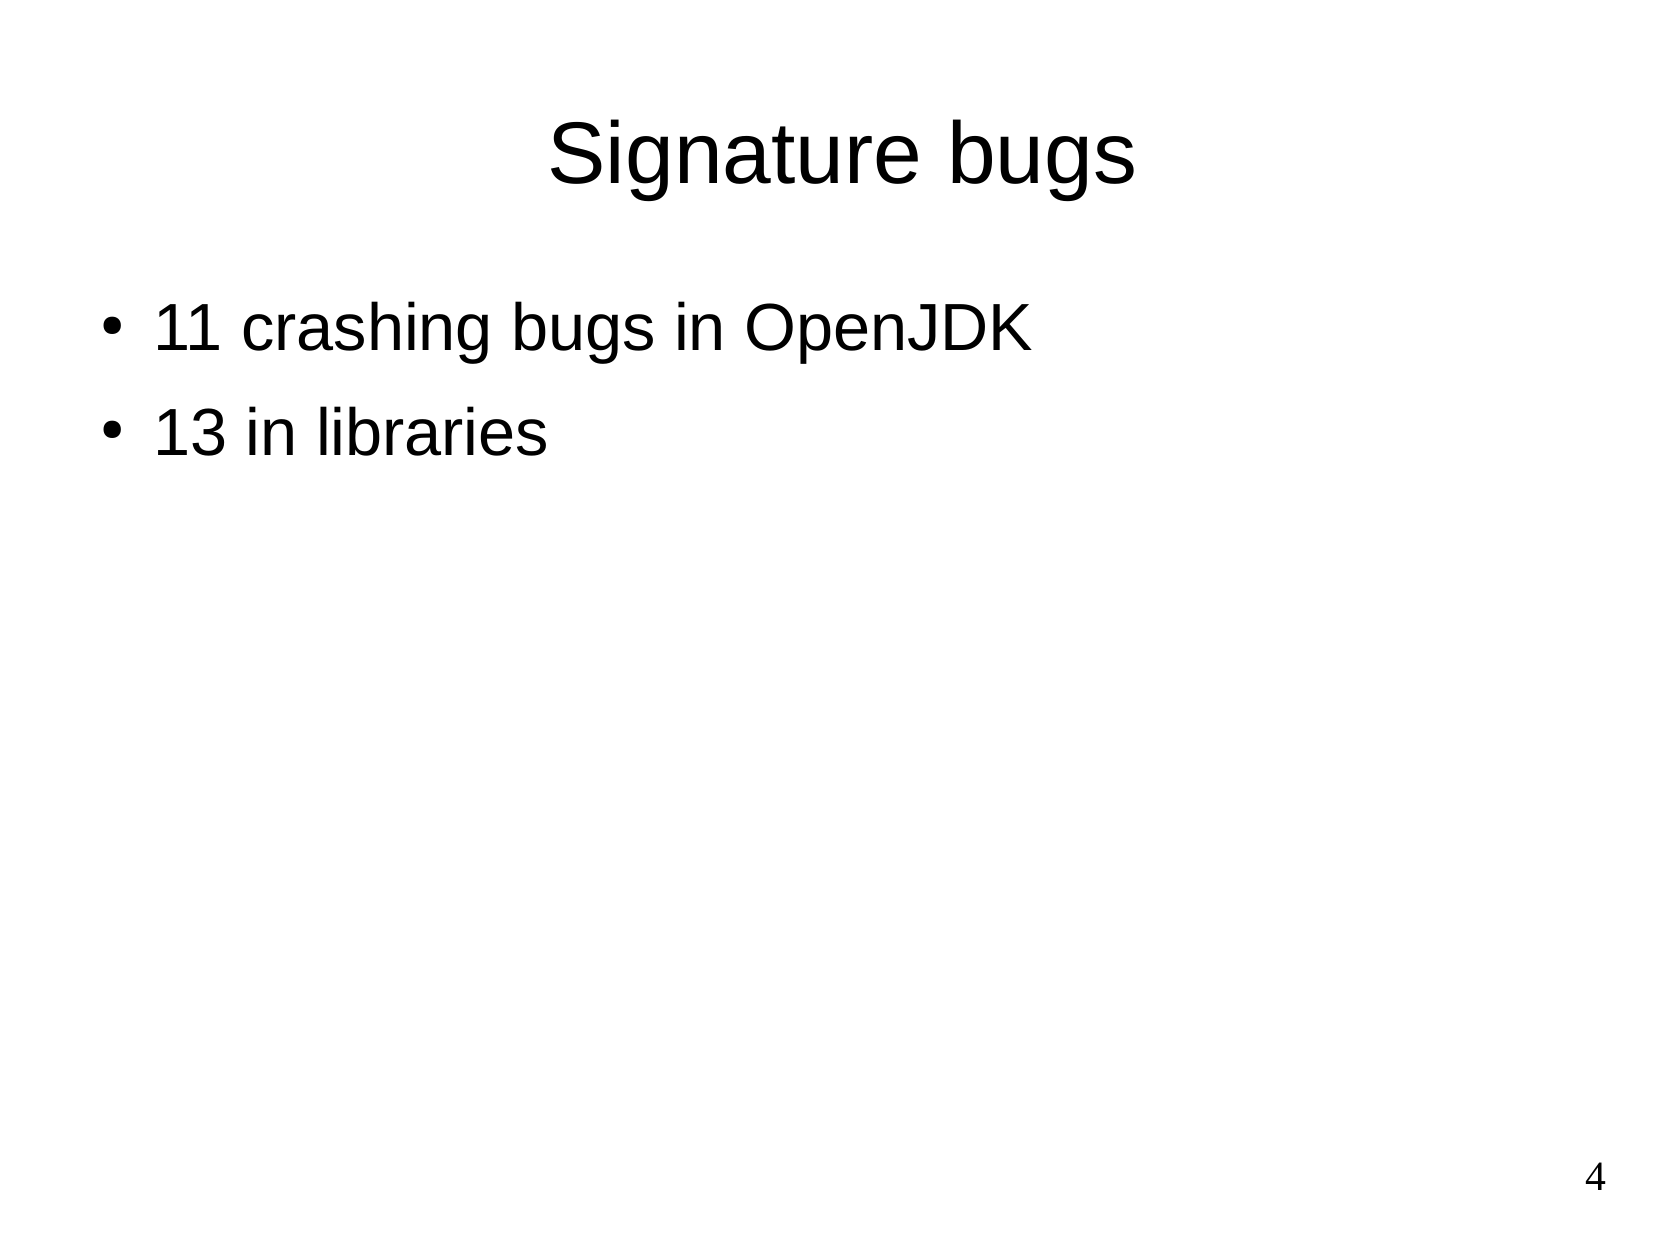

# Signature bugs
11 crashing bugs in OpenJDK
13 in libraries
4